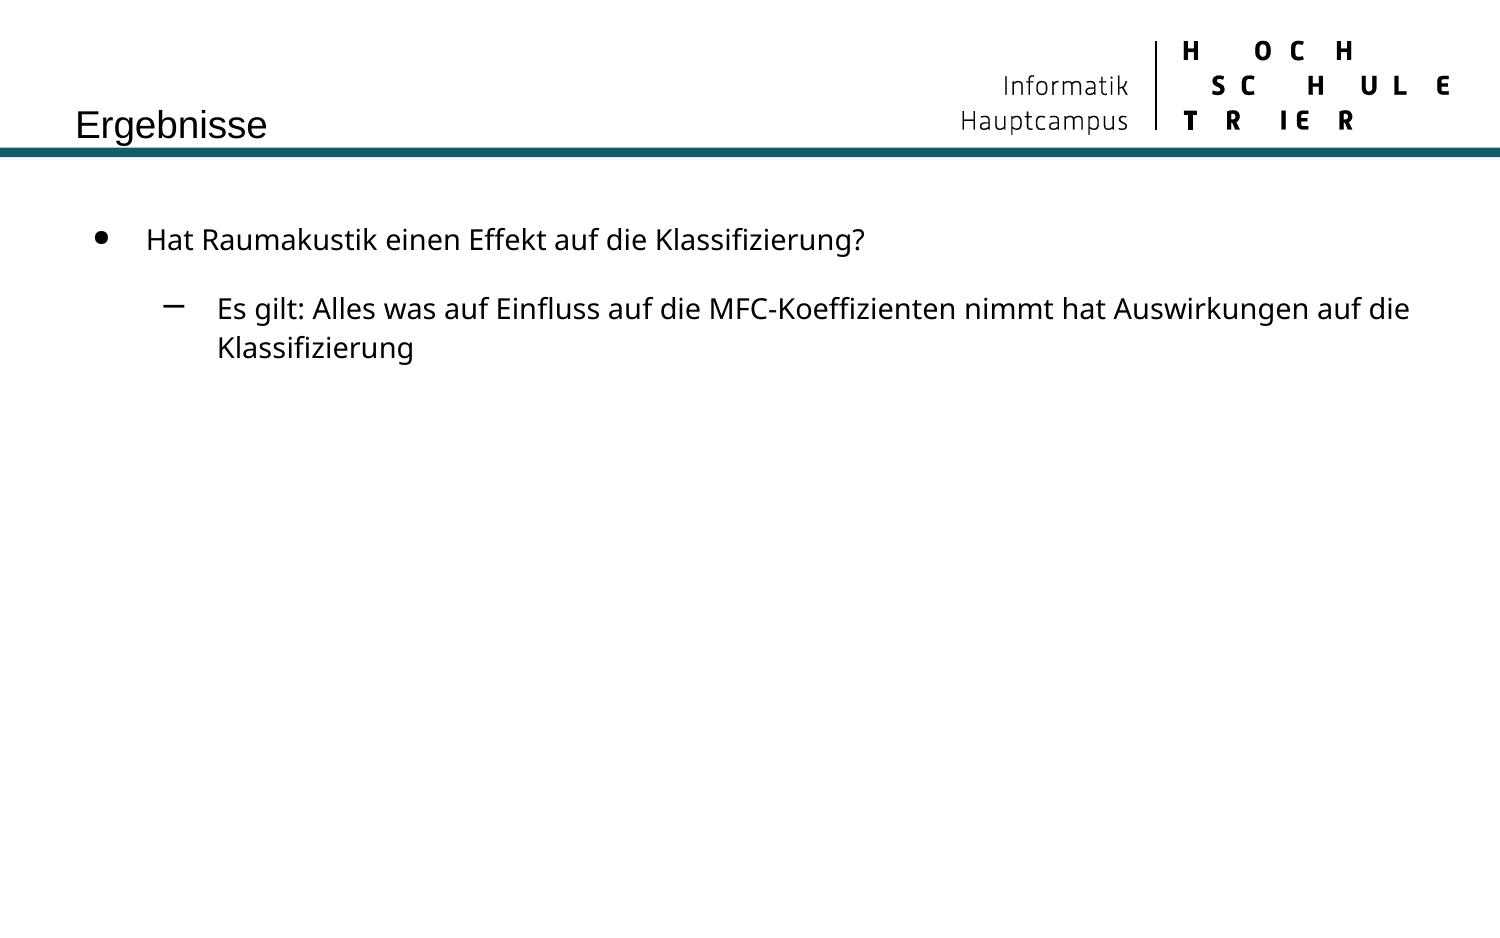

# Ergebnisse
Hat Raumakustik einen Effekt auf die Klassifizierung?
Es gilt: Alles was auf Einfluss auf die MFC-Koeffizienten nimmt hat Auswirkungen auf die Klassifizierung